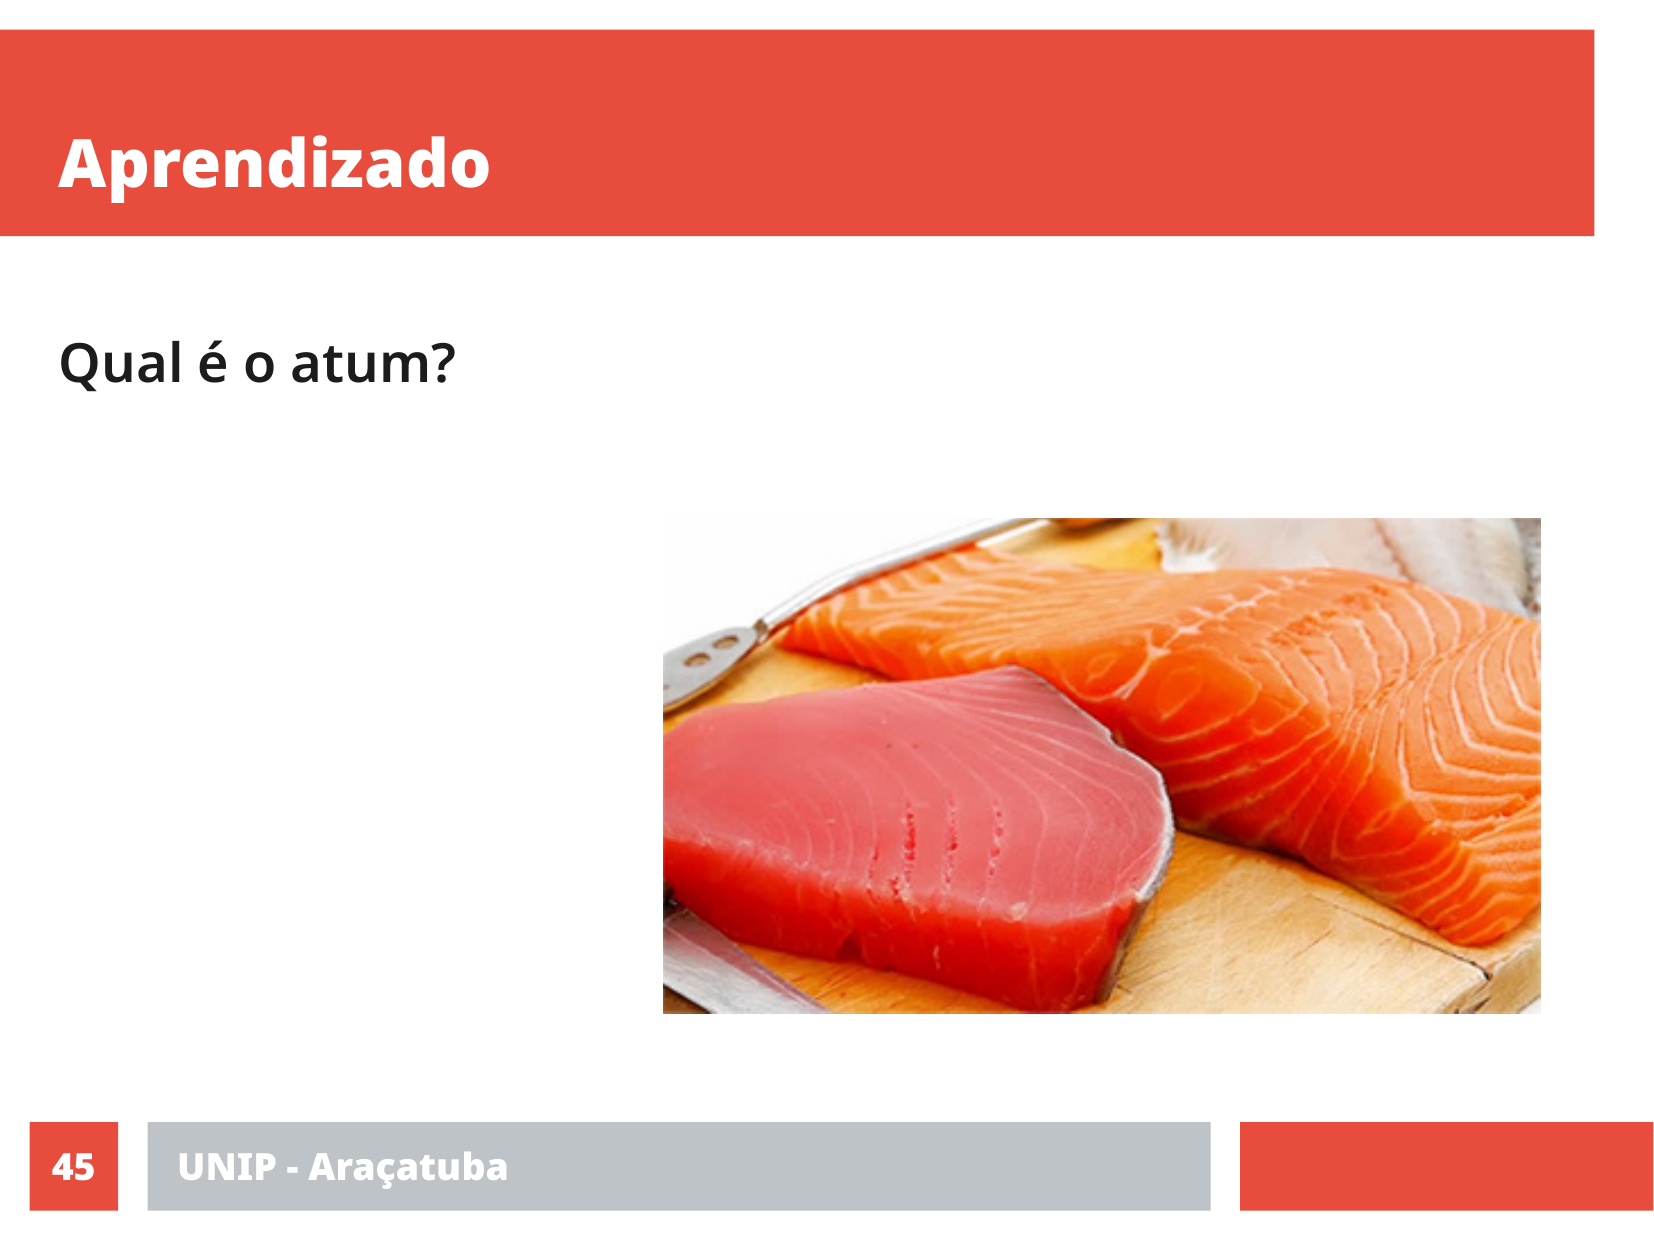

# Aprendizado
Qual é o atum?
45
UNIP - Araçatuba